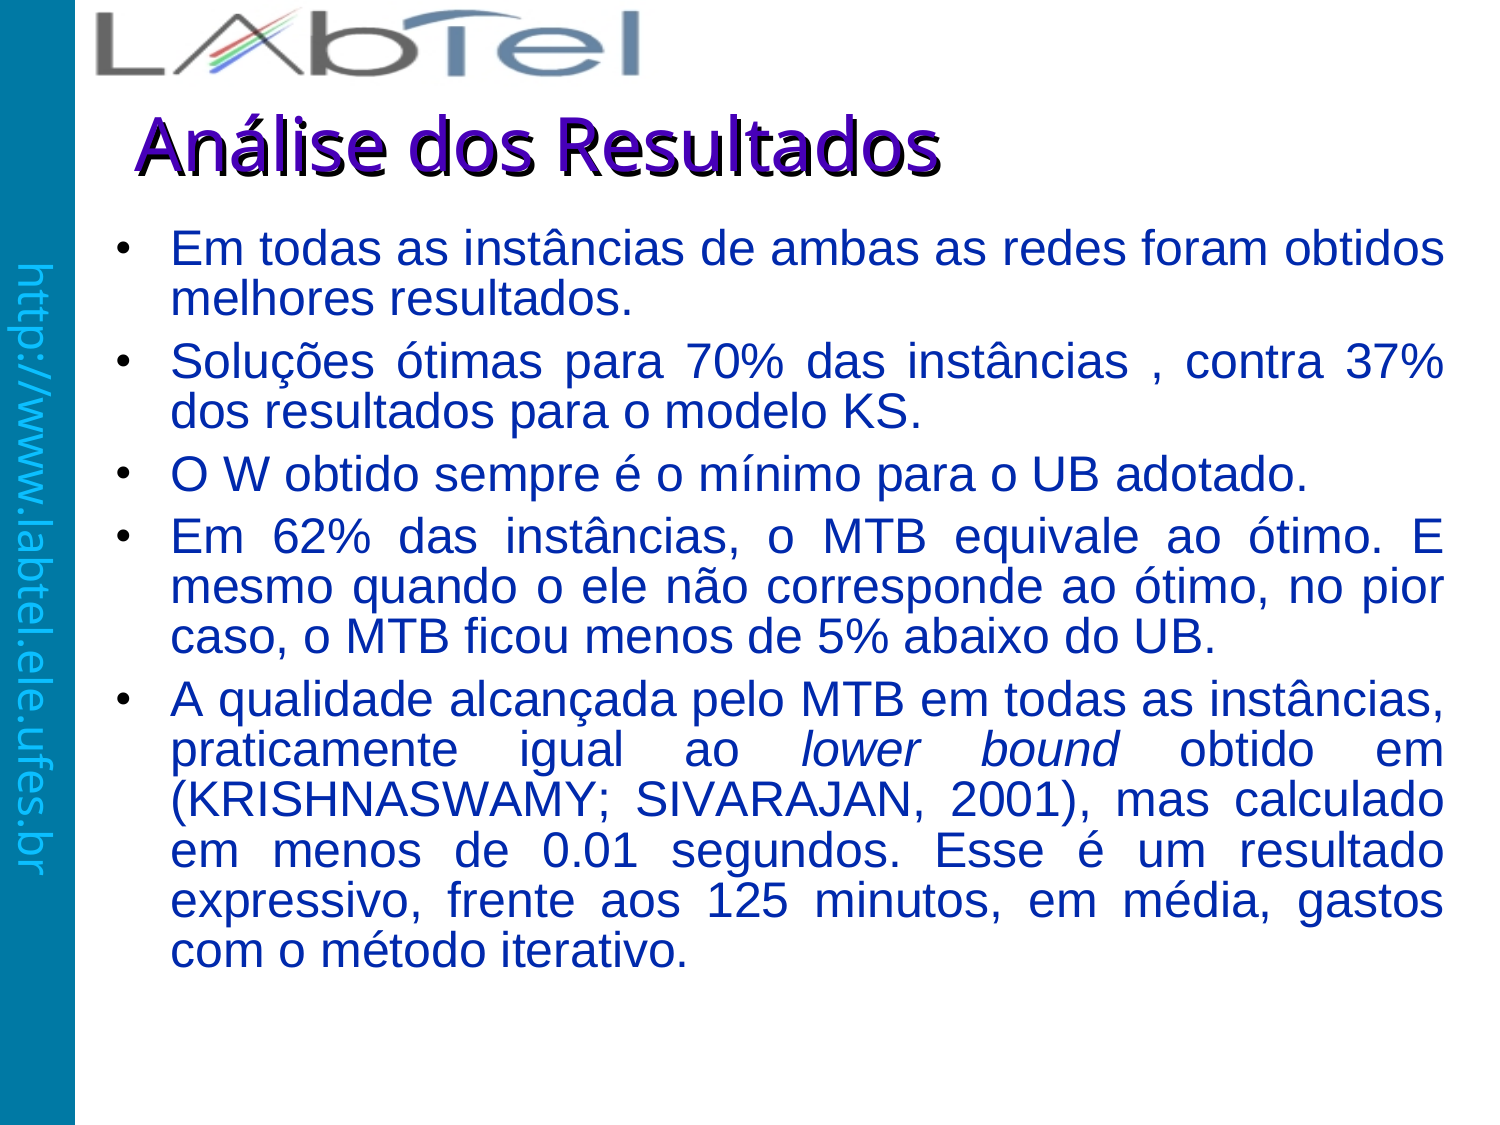

# Análise dos Resultados
Em todas as instâncias de ambas as redes foram obtidos melhores resultados.
Soluções ótimas para 70% das instâncias , contra 37% dos resultados para o modelo KS.
O W obtido sempre é o mínimo para o UB adotado.
Em 62% das instâncias, o MTB equivale ao ótimo. E mesmo quando o ele não corresponde ao ótimo, no pior caso, o MTB ficou menos de 5% abaixo do UB.
A qualidade alcançada pelo MTB em todas as instâncias, praticamente igual ao lower bound obtido em (KRISHNASWAMY; SIVARAJAN, 2001), mas calculado em menos de 0.01 segundos. Esse é um resultado expressivo, frente aos 125 minutos, em média, gastos com o método iterativo.